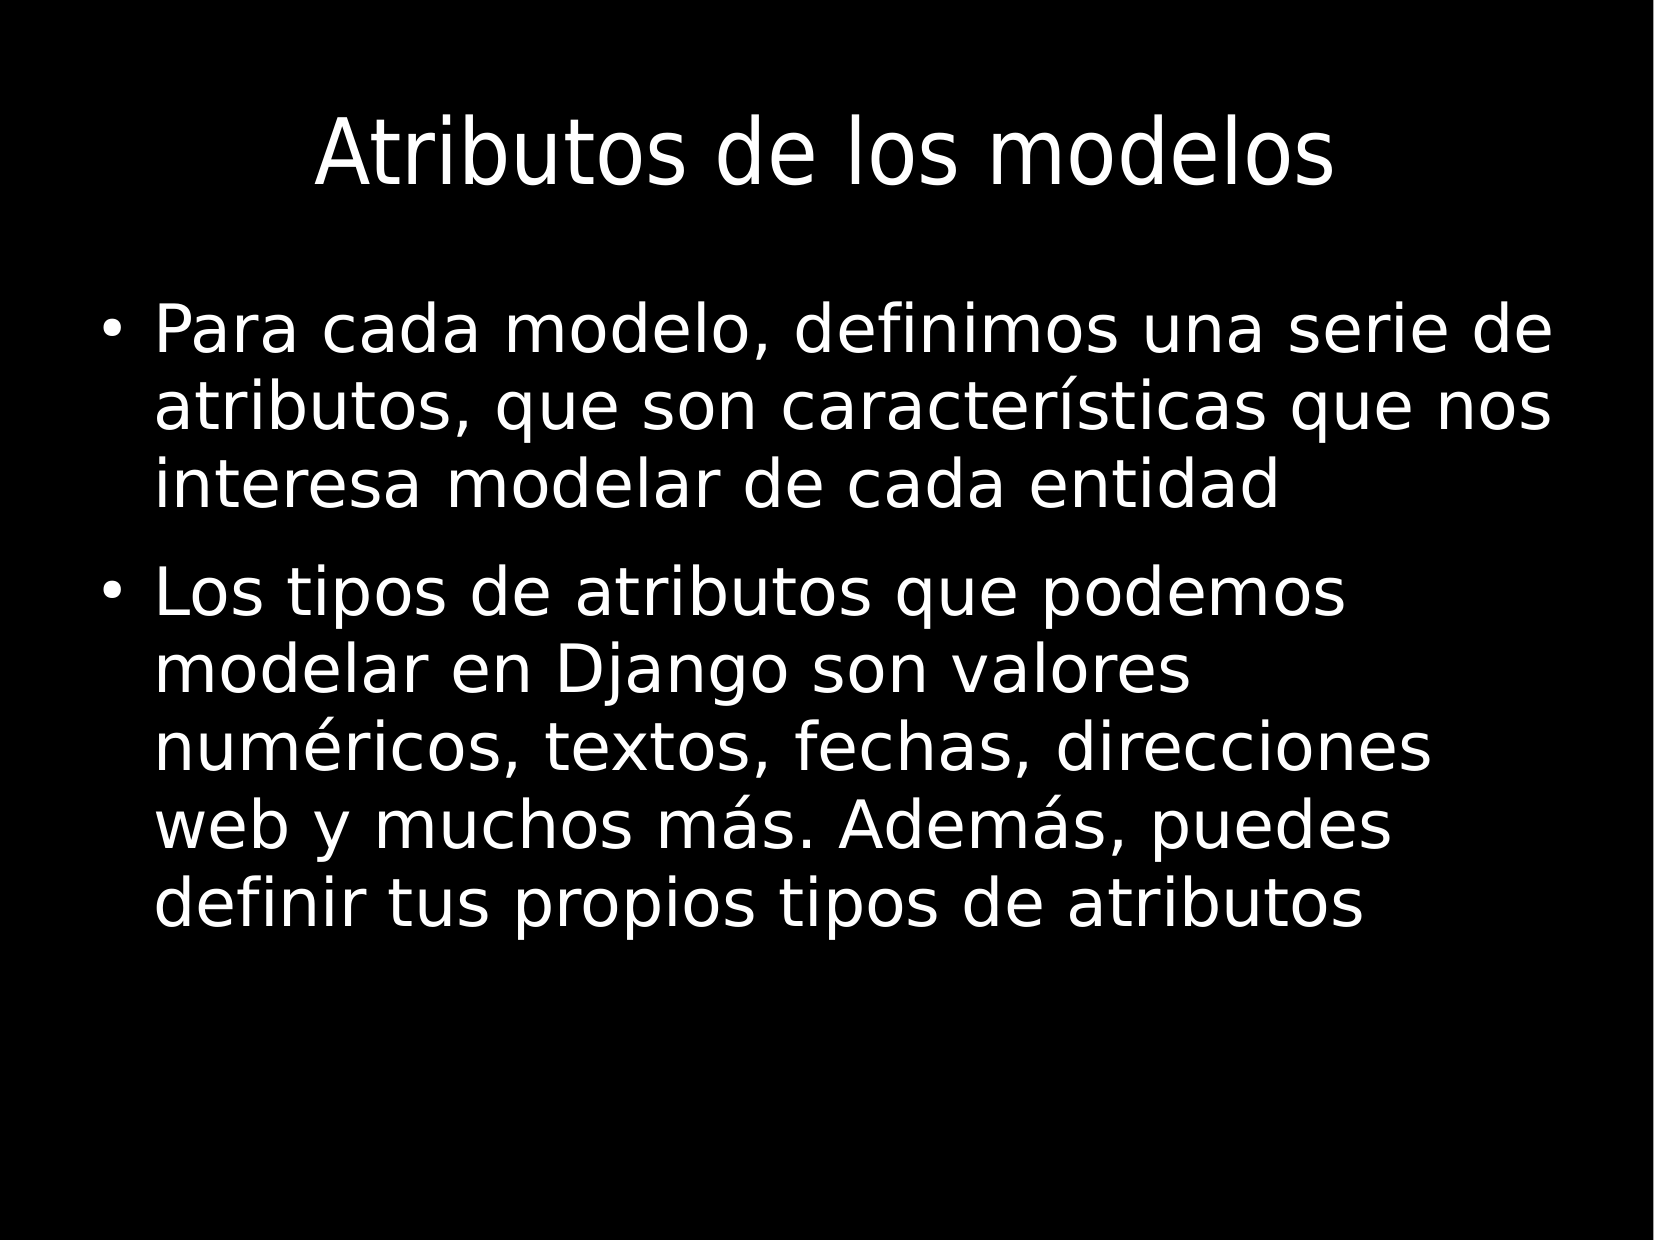

# Atributos de los modelos
Para cada modelo, definimos una serie de atributos, que son características que nos interesa modelar de cada entidad
Los tipos de atributos que podemos modelar en Django son valores numéricos, textos, fechas, direcciones web y muchos más. Además, puedes definir tus propios tipos de atributos